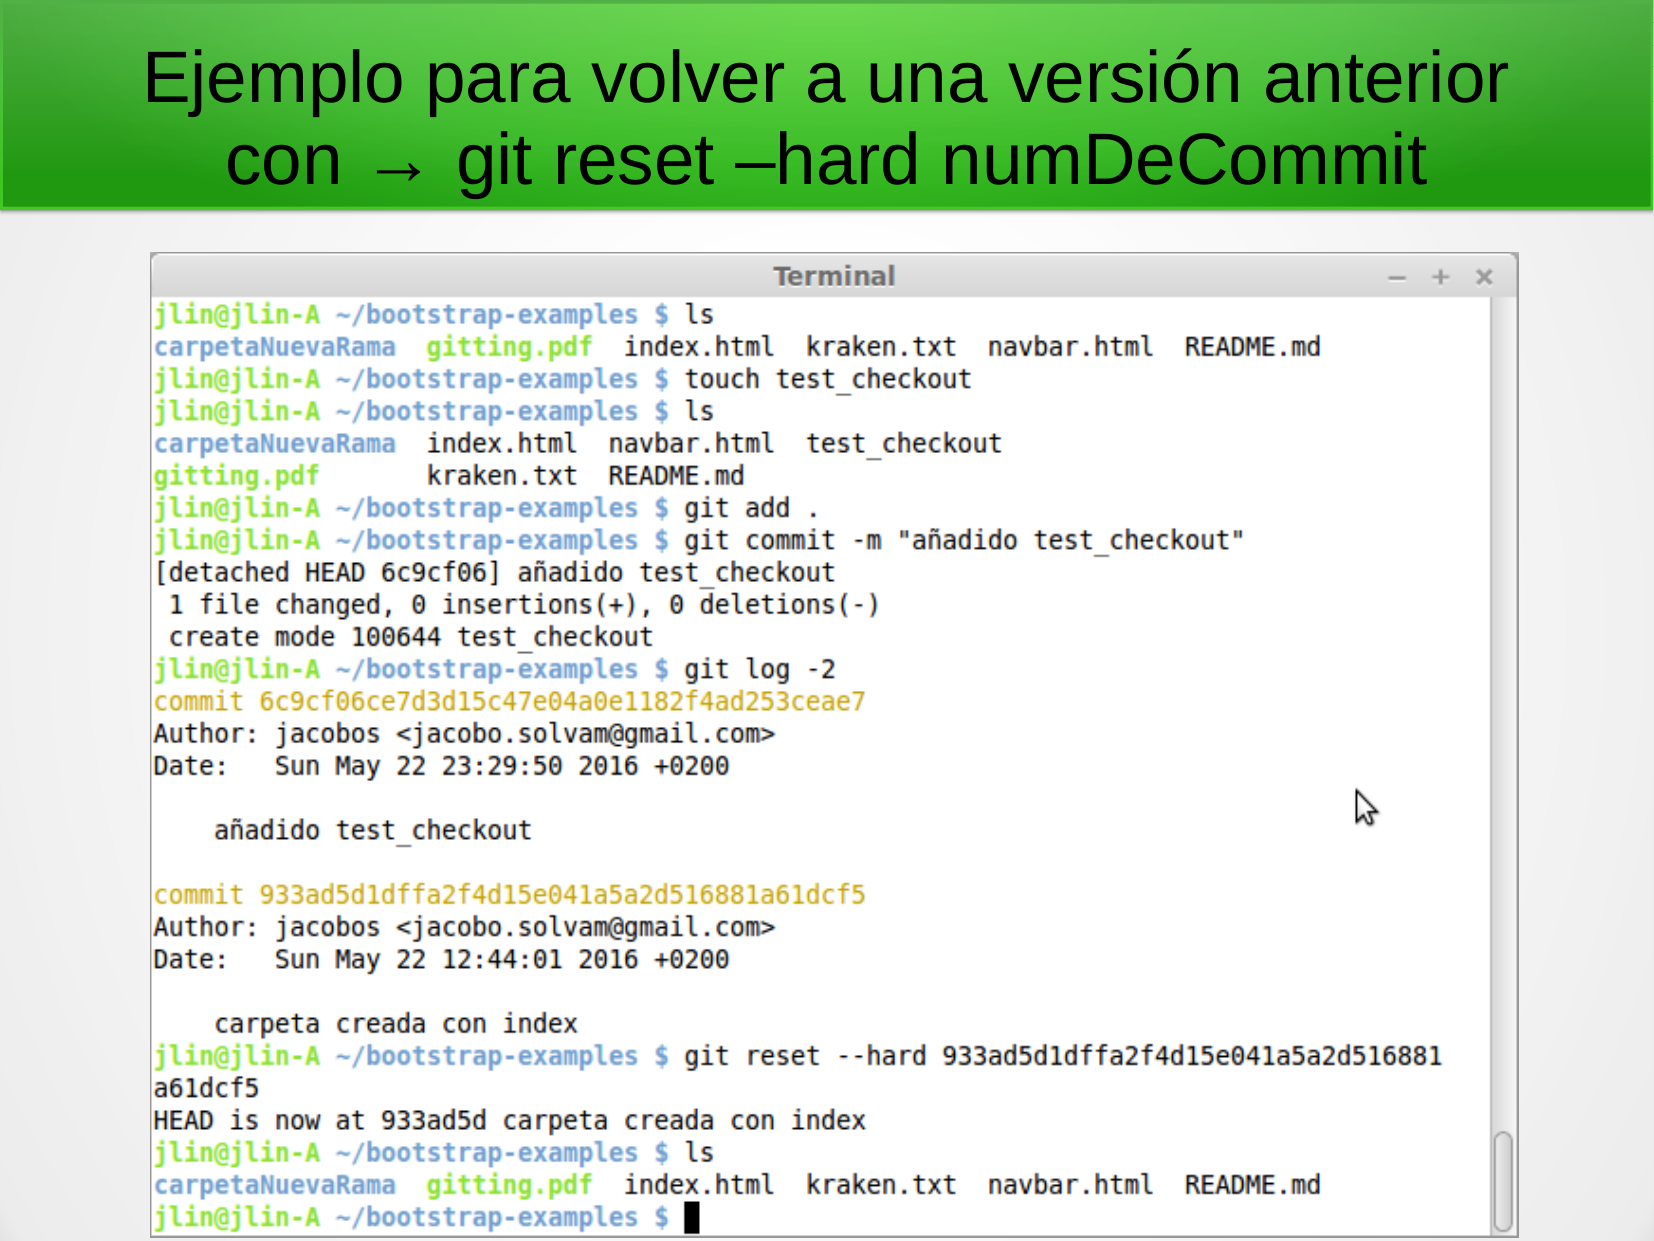

# Ejemplo para volver a una versión anterior con → git reset –hard numDeCommit